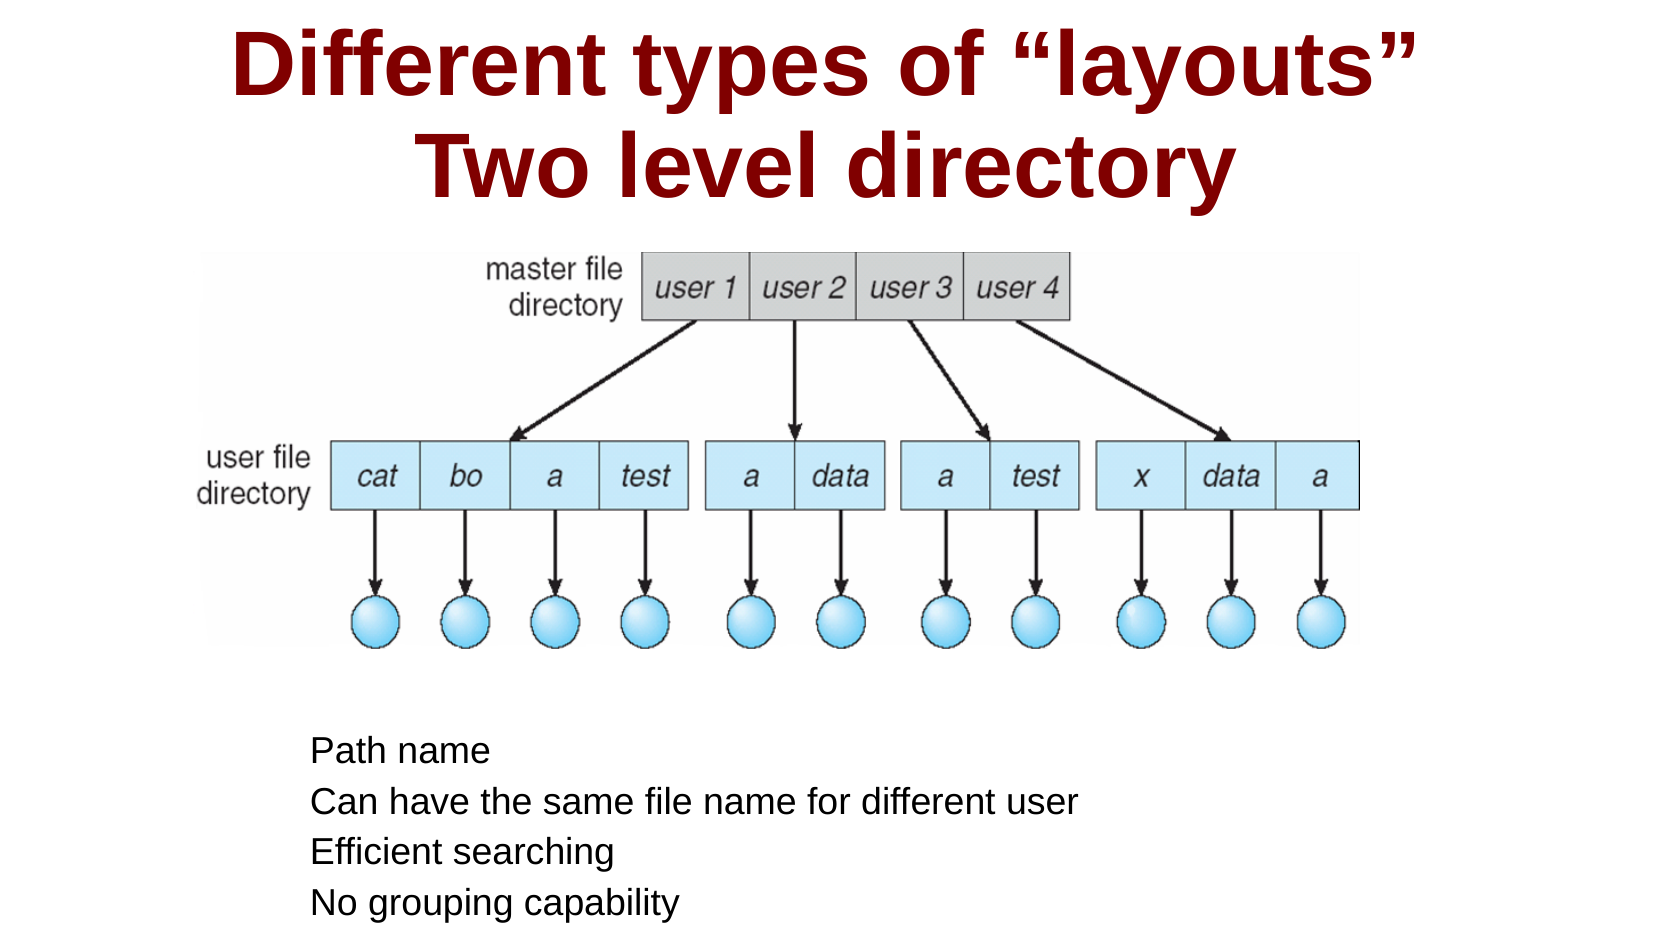

# Different types of “layouts” Two level directory
Path name
Can have the same file name for different user
Efficient searching
No grouping capability